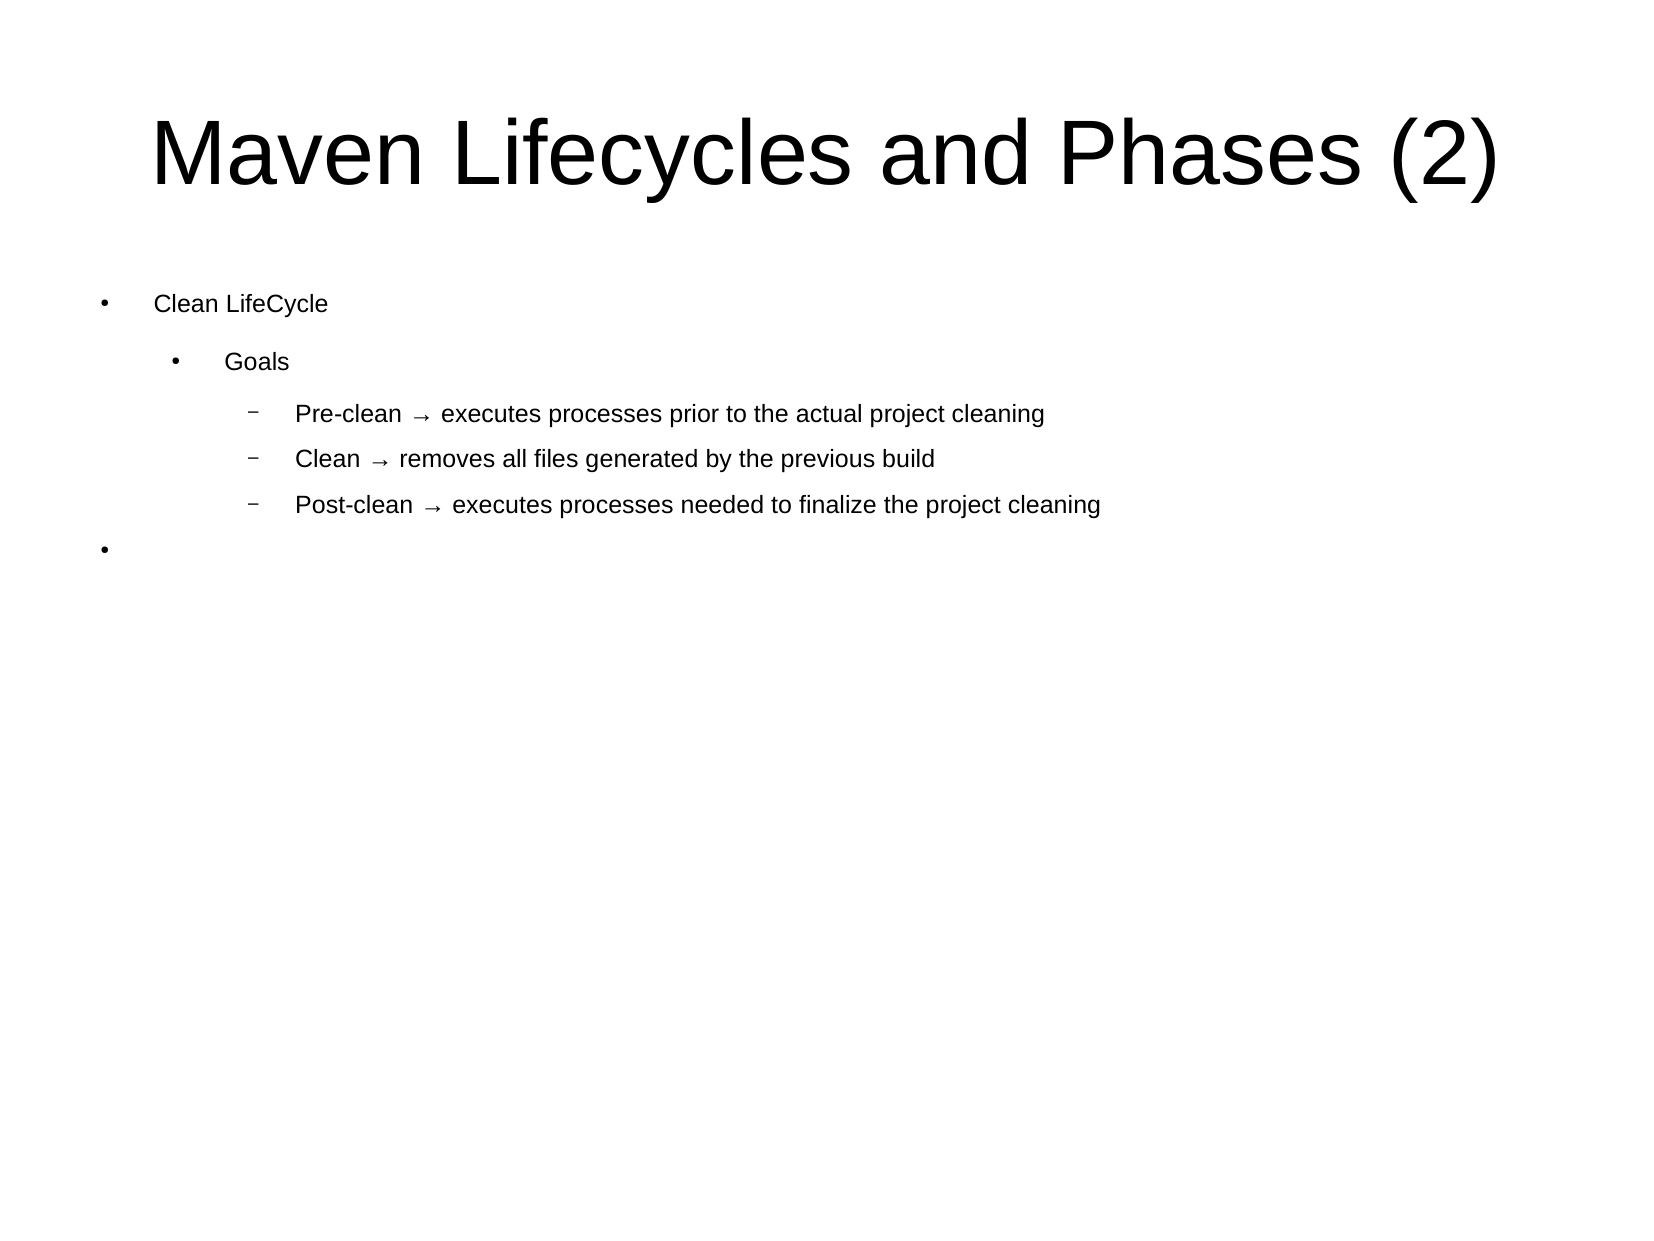

# Maven Lifecycles and Phases (2)
Clean LifeCycle
Goals
Pre-clean → executes processes prior to the actual project cleaning
Clean → removes all files generated by the previous build
Post-clean → executes processes needed to finalize the project cleaning